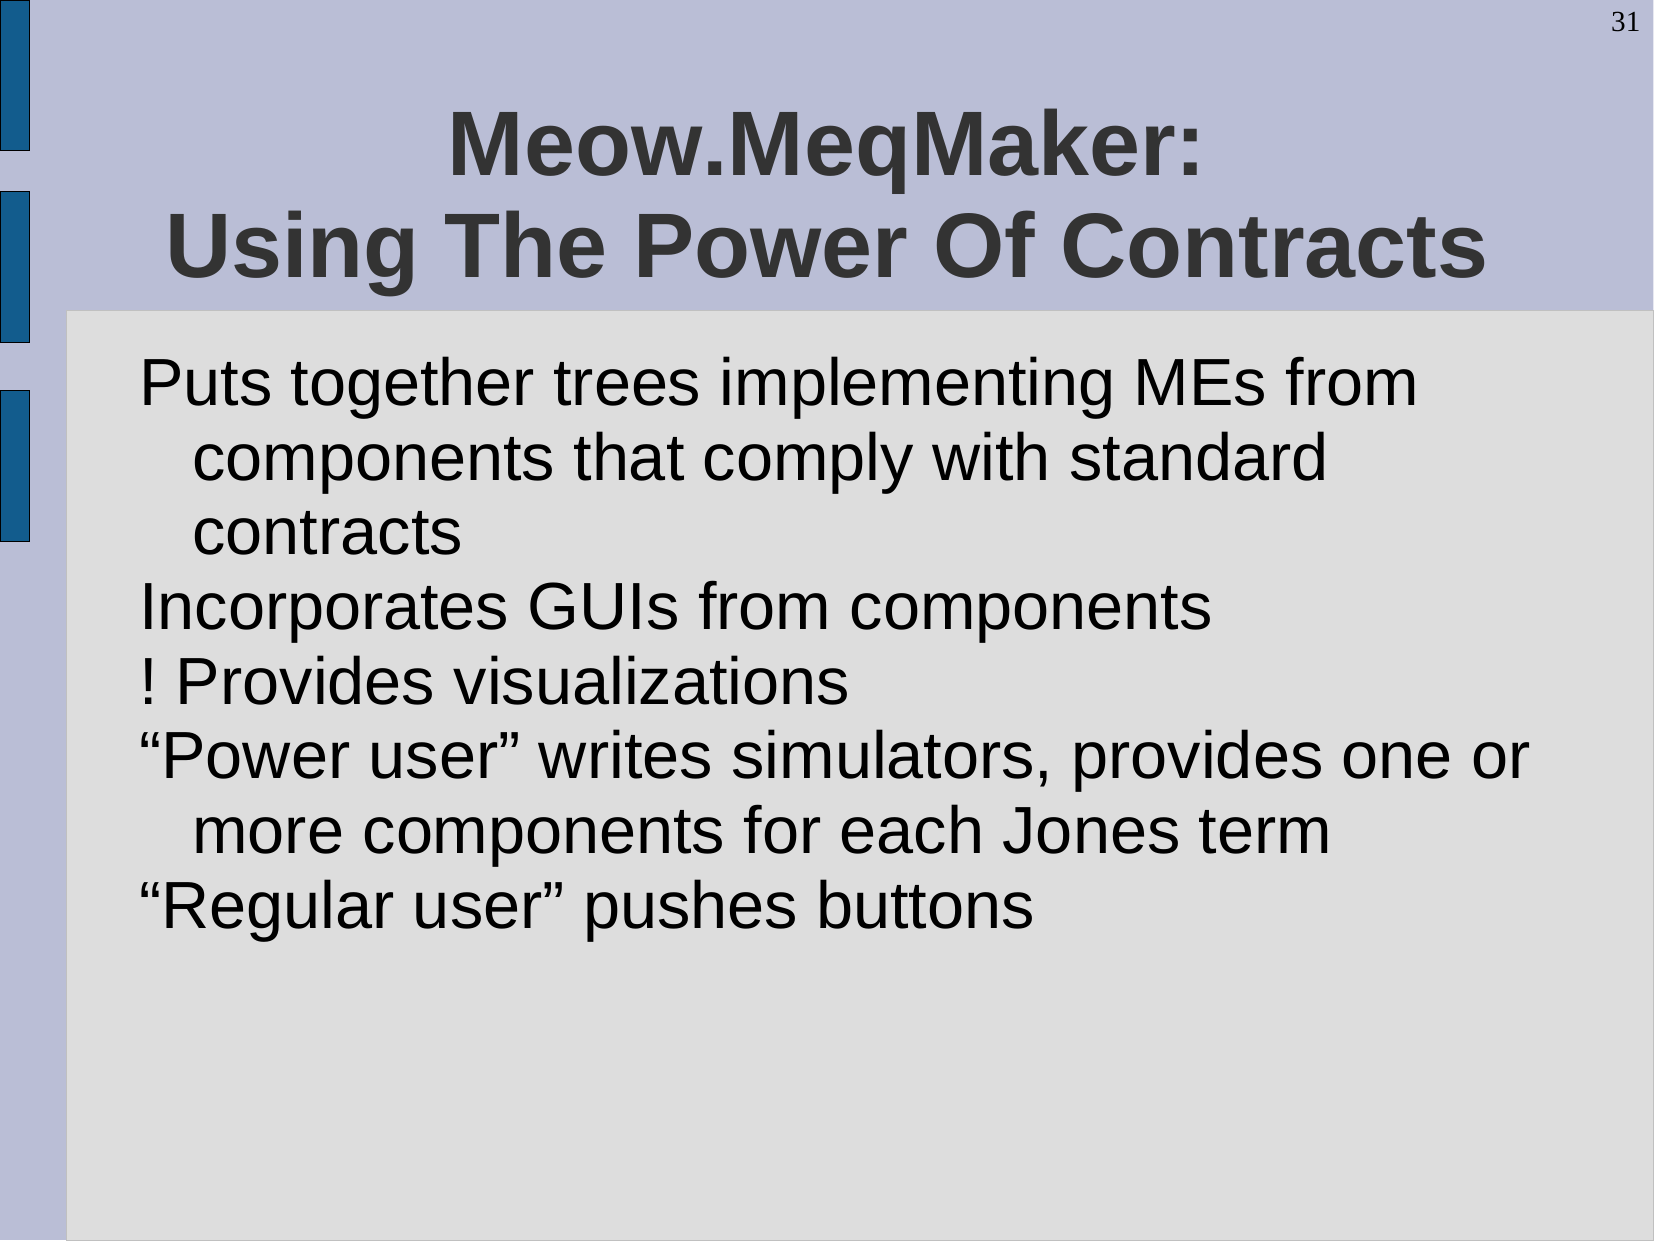

31
# Meow.MeqMaker: Using The Power Of Contracts
Puts together trees implementing MEs from components that comply with standard contracts
Incorporates GUIs from components
! Provides visualizations
“Power user” writes simulators, provides one or more components for each Jones term
“Regular user” pushes buttons